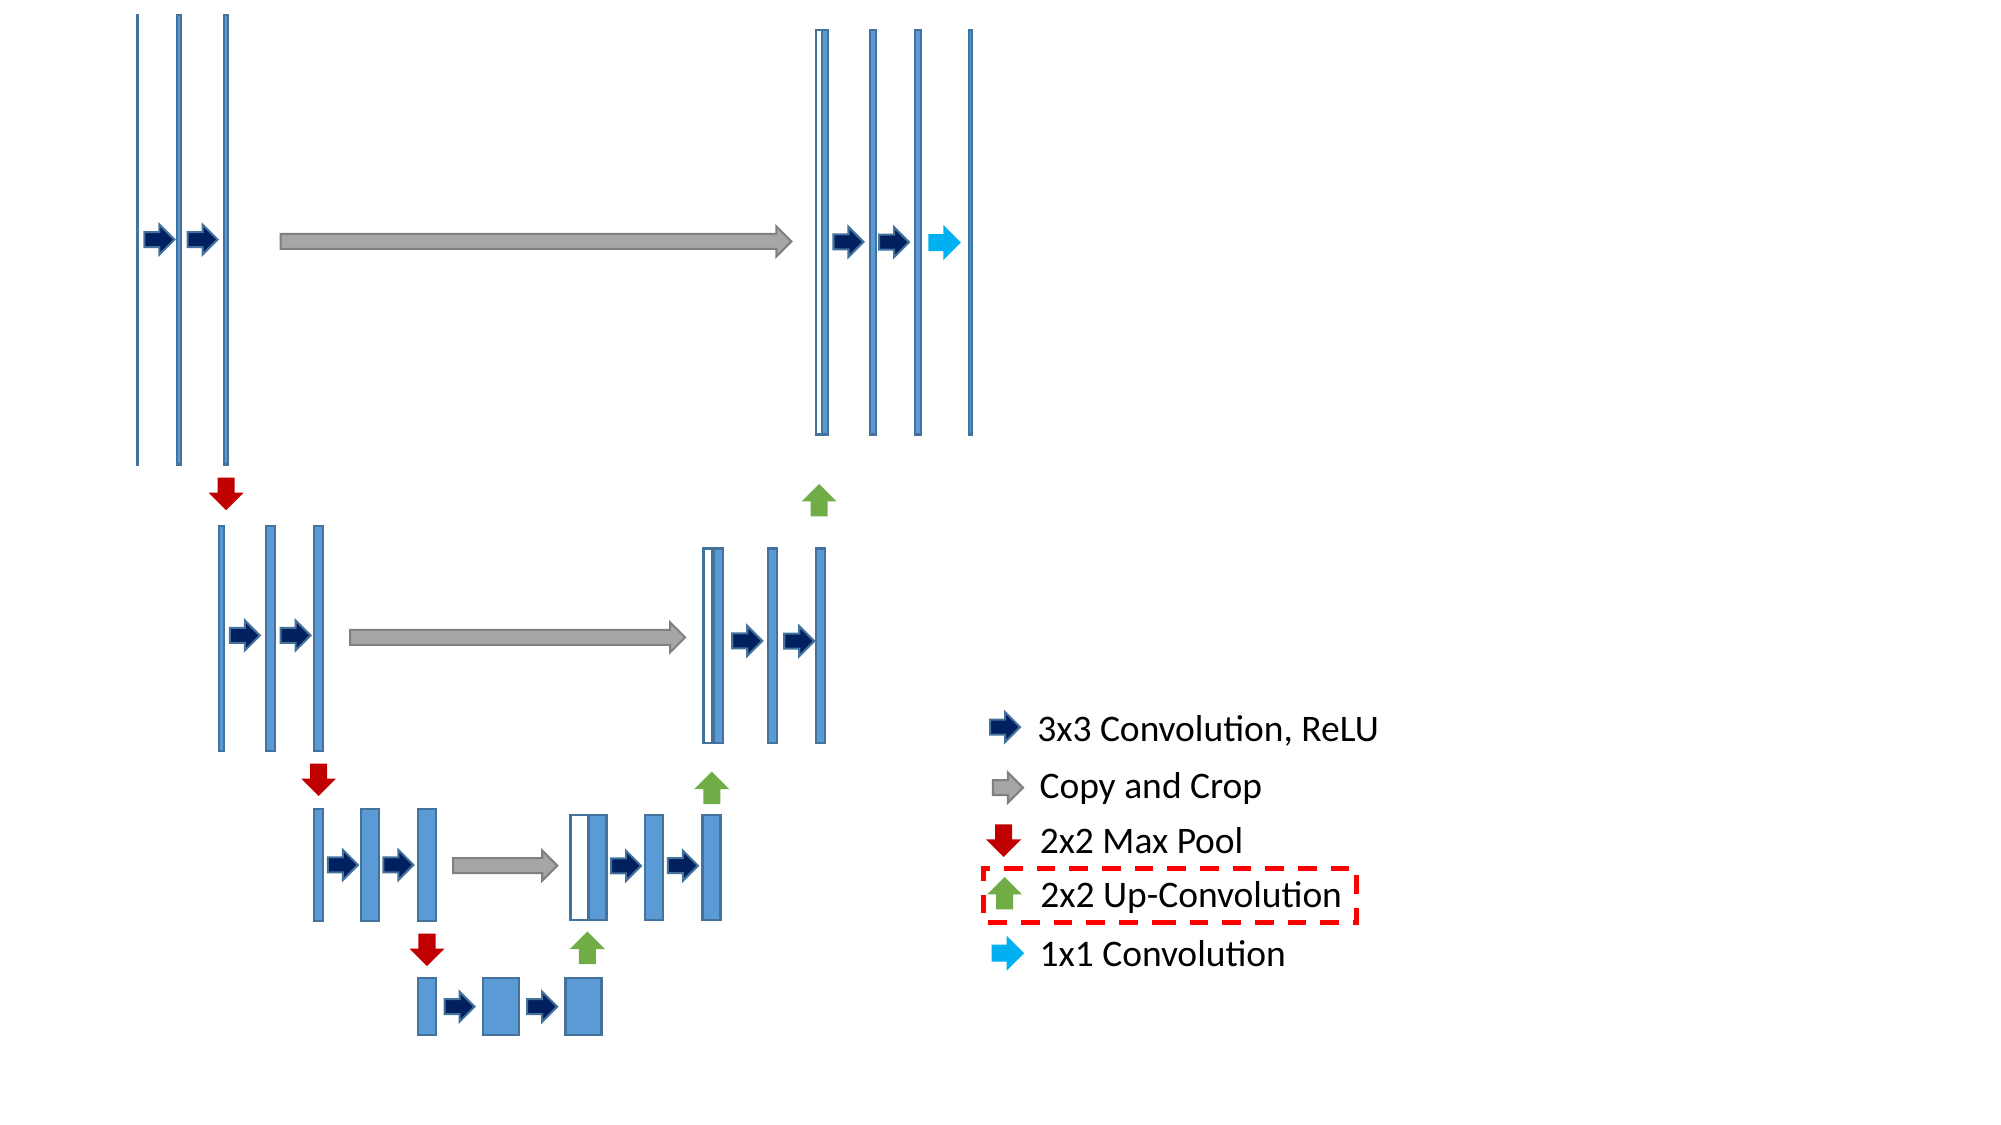

3x3 Convolution, ReLU
Copy and Crop
2x2 Max Pool
2x2 Up-Convolution
1x1 Convolution